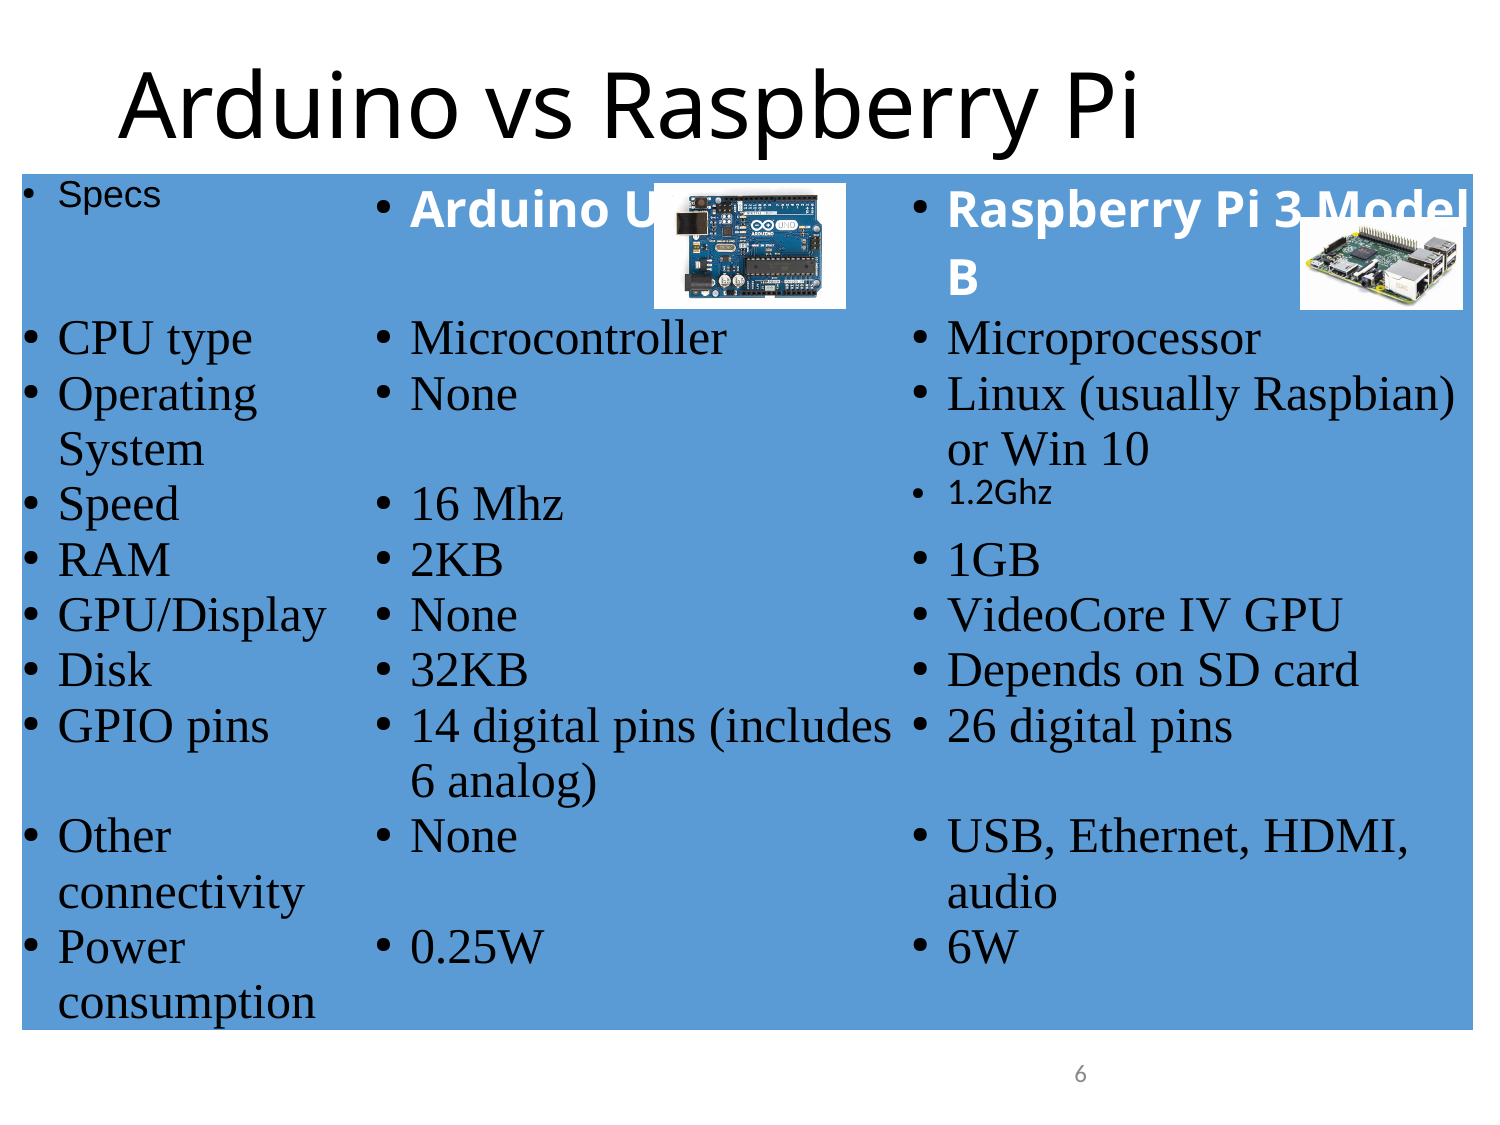

# Arduino vs Raspberry Pi
| Specs | Arduino Uno | Raspberry Pi 3 Model B |
| --- | --- | --- |
| CPU type | Microcontroller | Microprocessor |
| Operating System | None | Linux (usually Raspbian) or Win 10 |
| Speed | 16 Mhz | 1.2Ghz |
| RAM | 2KB | 1GB |
| GPU/Display | None | VideoCore IV GPU |
| Disk | 32KB | Depends on SD card |
| GPIO pins | 14 digital pins (includes 6 analog) | 26 digital pins |
| Other connectivity | None | USB, Ethernet, HDMI, audio |
| Power consumption | 0.25W | 6W |